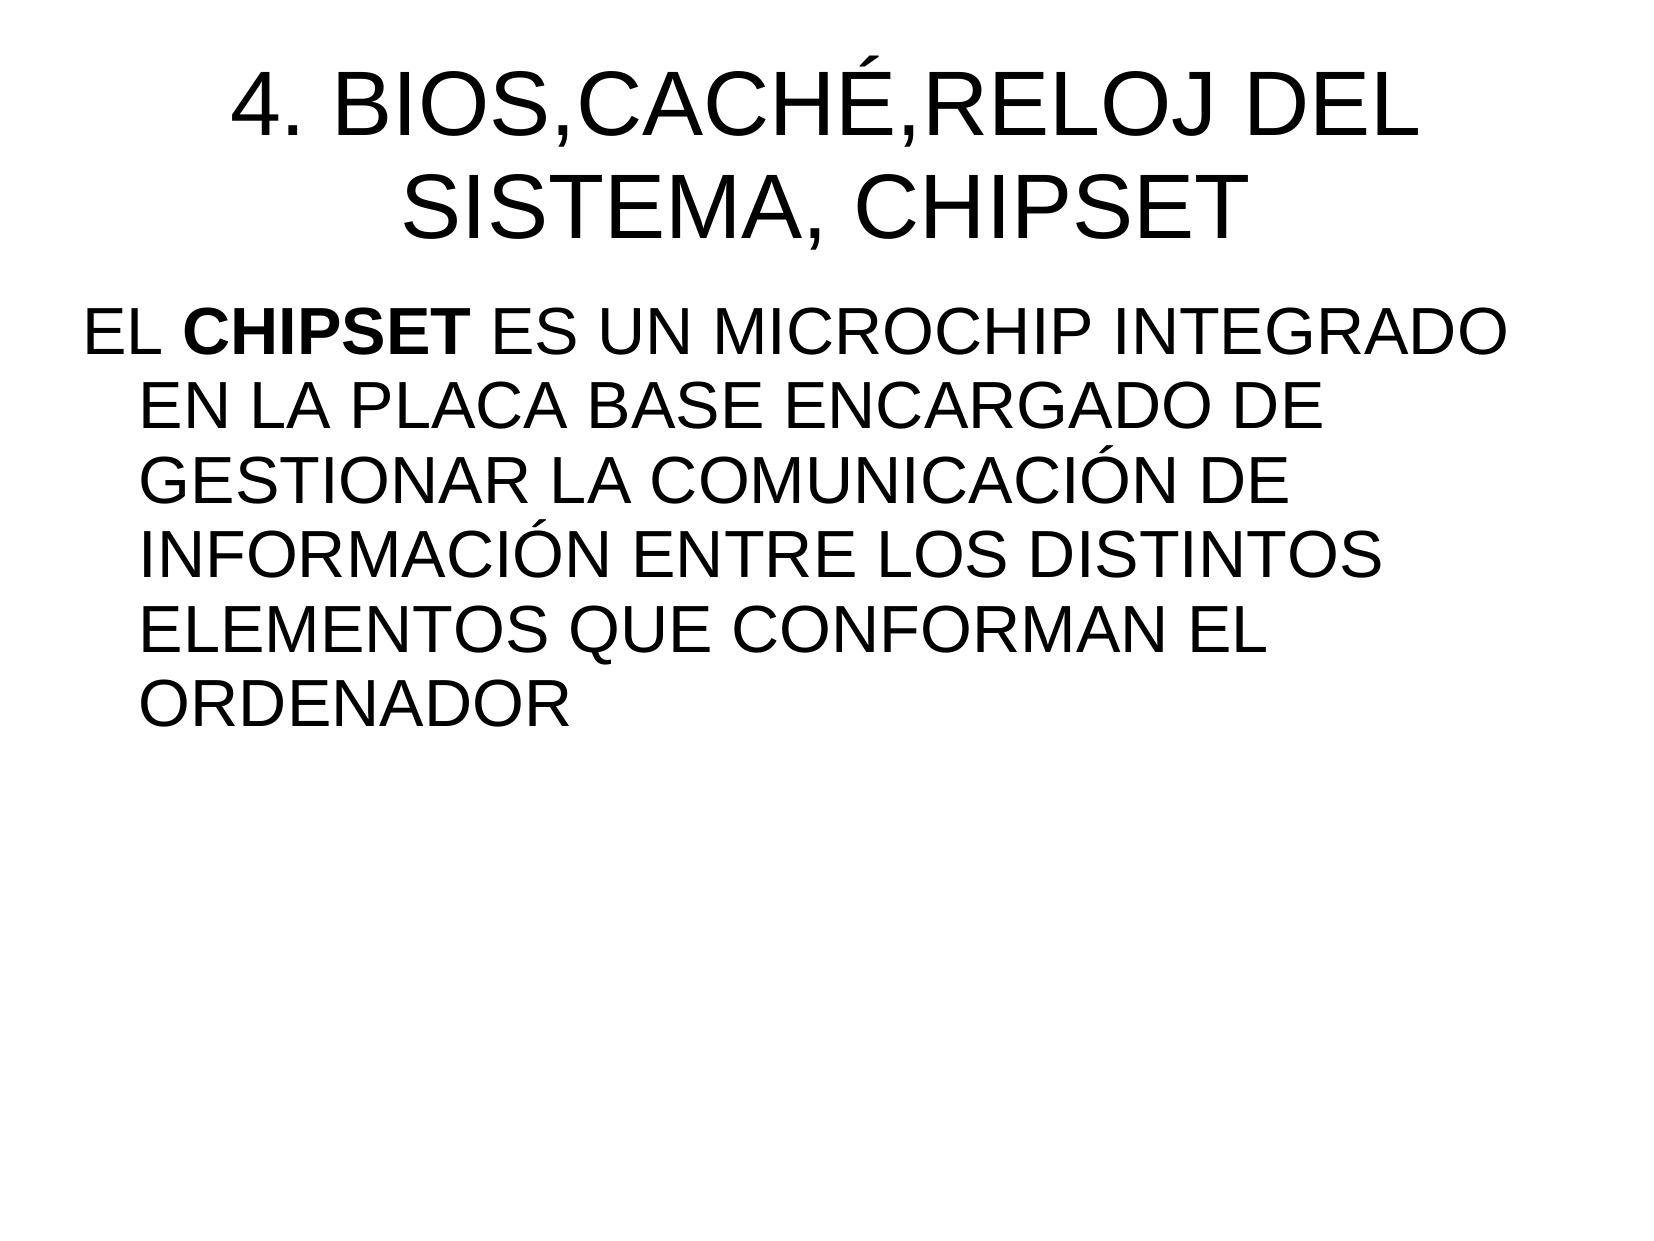

# 4. BIOS,CACHÉ,RELOJ DEL SISTEMA, CHIPSET
EL CHIPSET ES UN MICROCHIP INTEGRADO EN LA PLACA BASE ENCARGADO DE GESTIONAR LA COMUNICACIÓN DE INFORMACIÓN ENTRE LOS DISTINTOS ELEMENTOS QUE CONFORMAN EL ORDENADOR